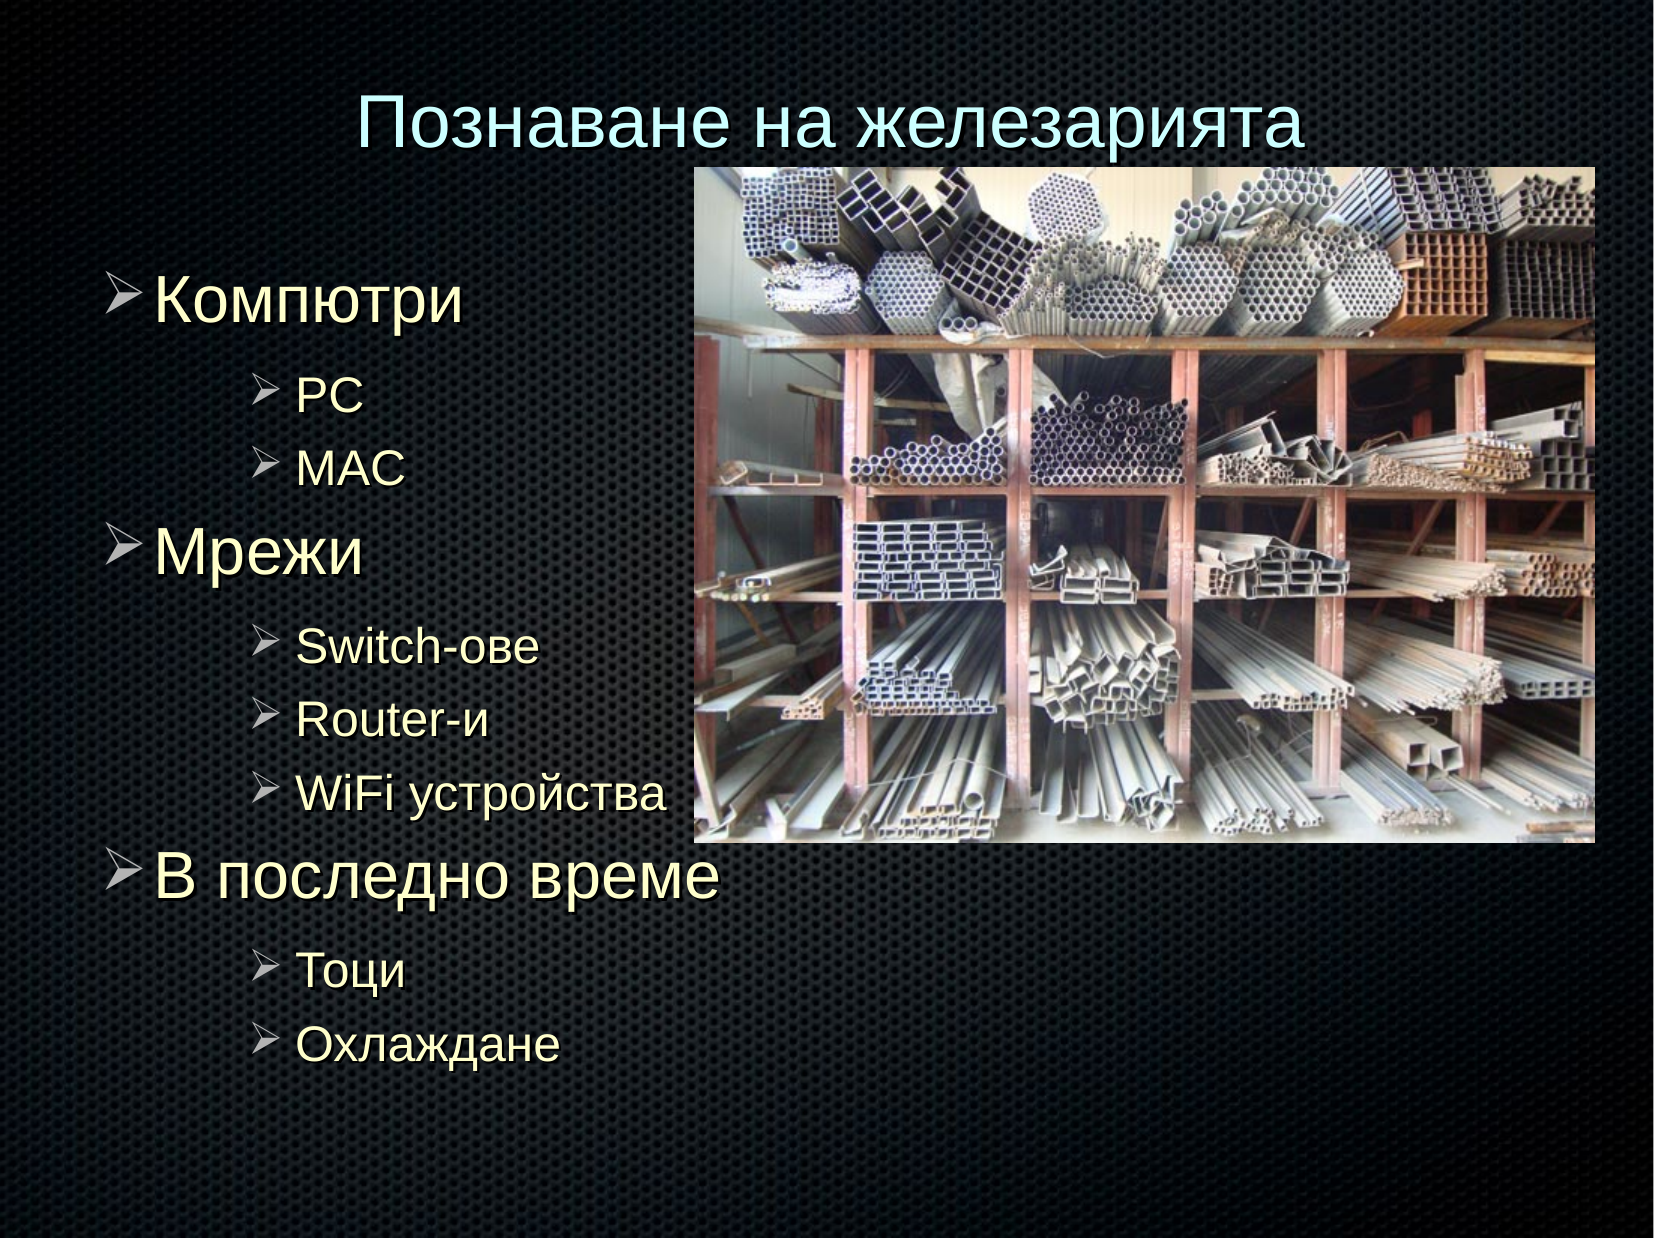

# Познаване на железарията
Компютри
PC
MAC
Мрежи
Switch-ове
Router-и
WiFi устройства
В последно време
Тоци
Охлаждане